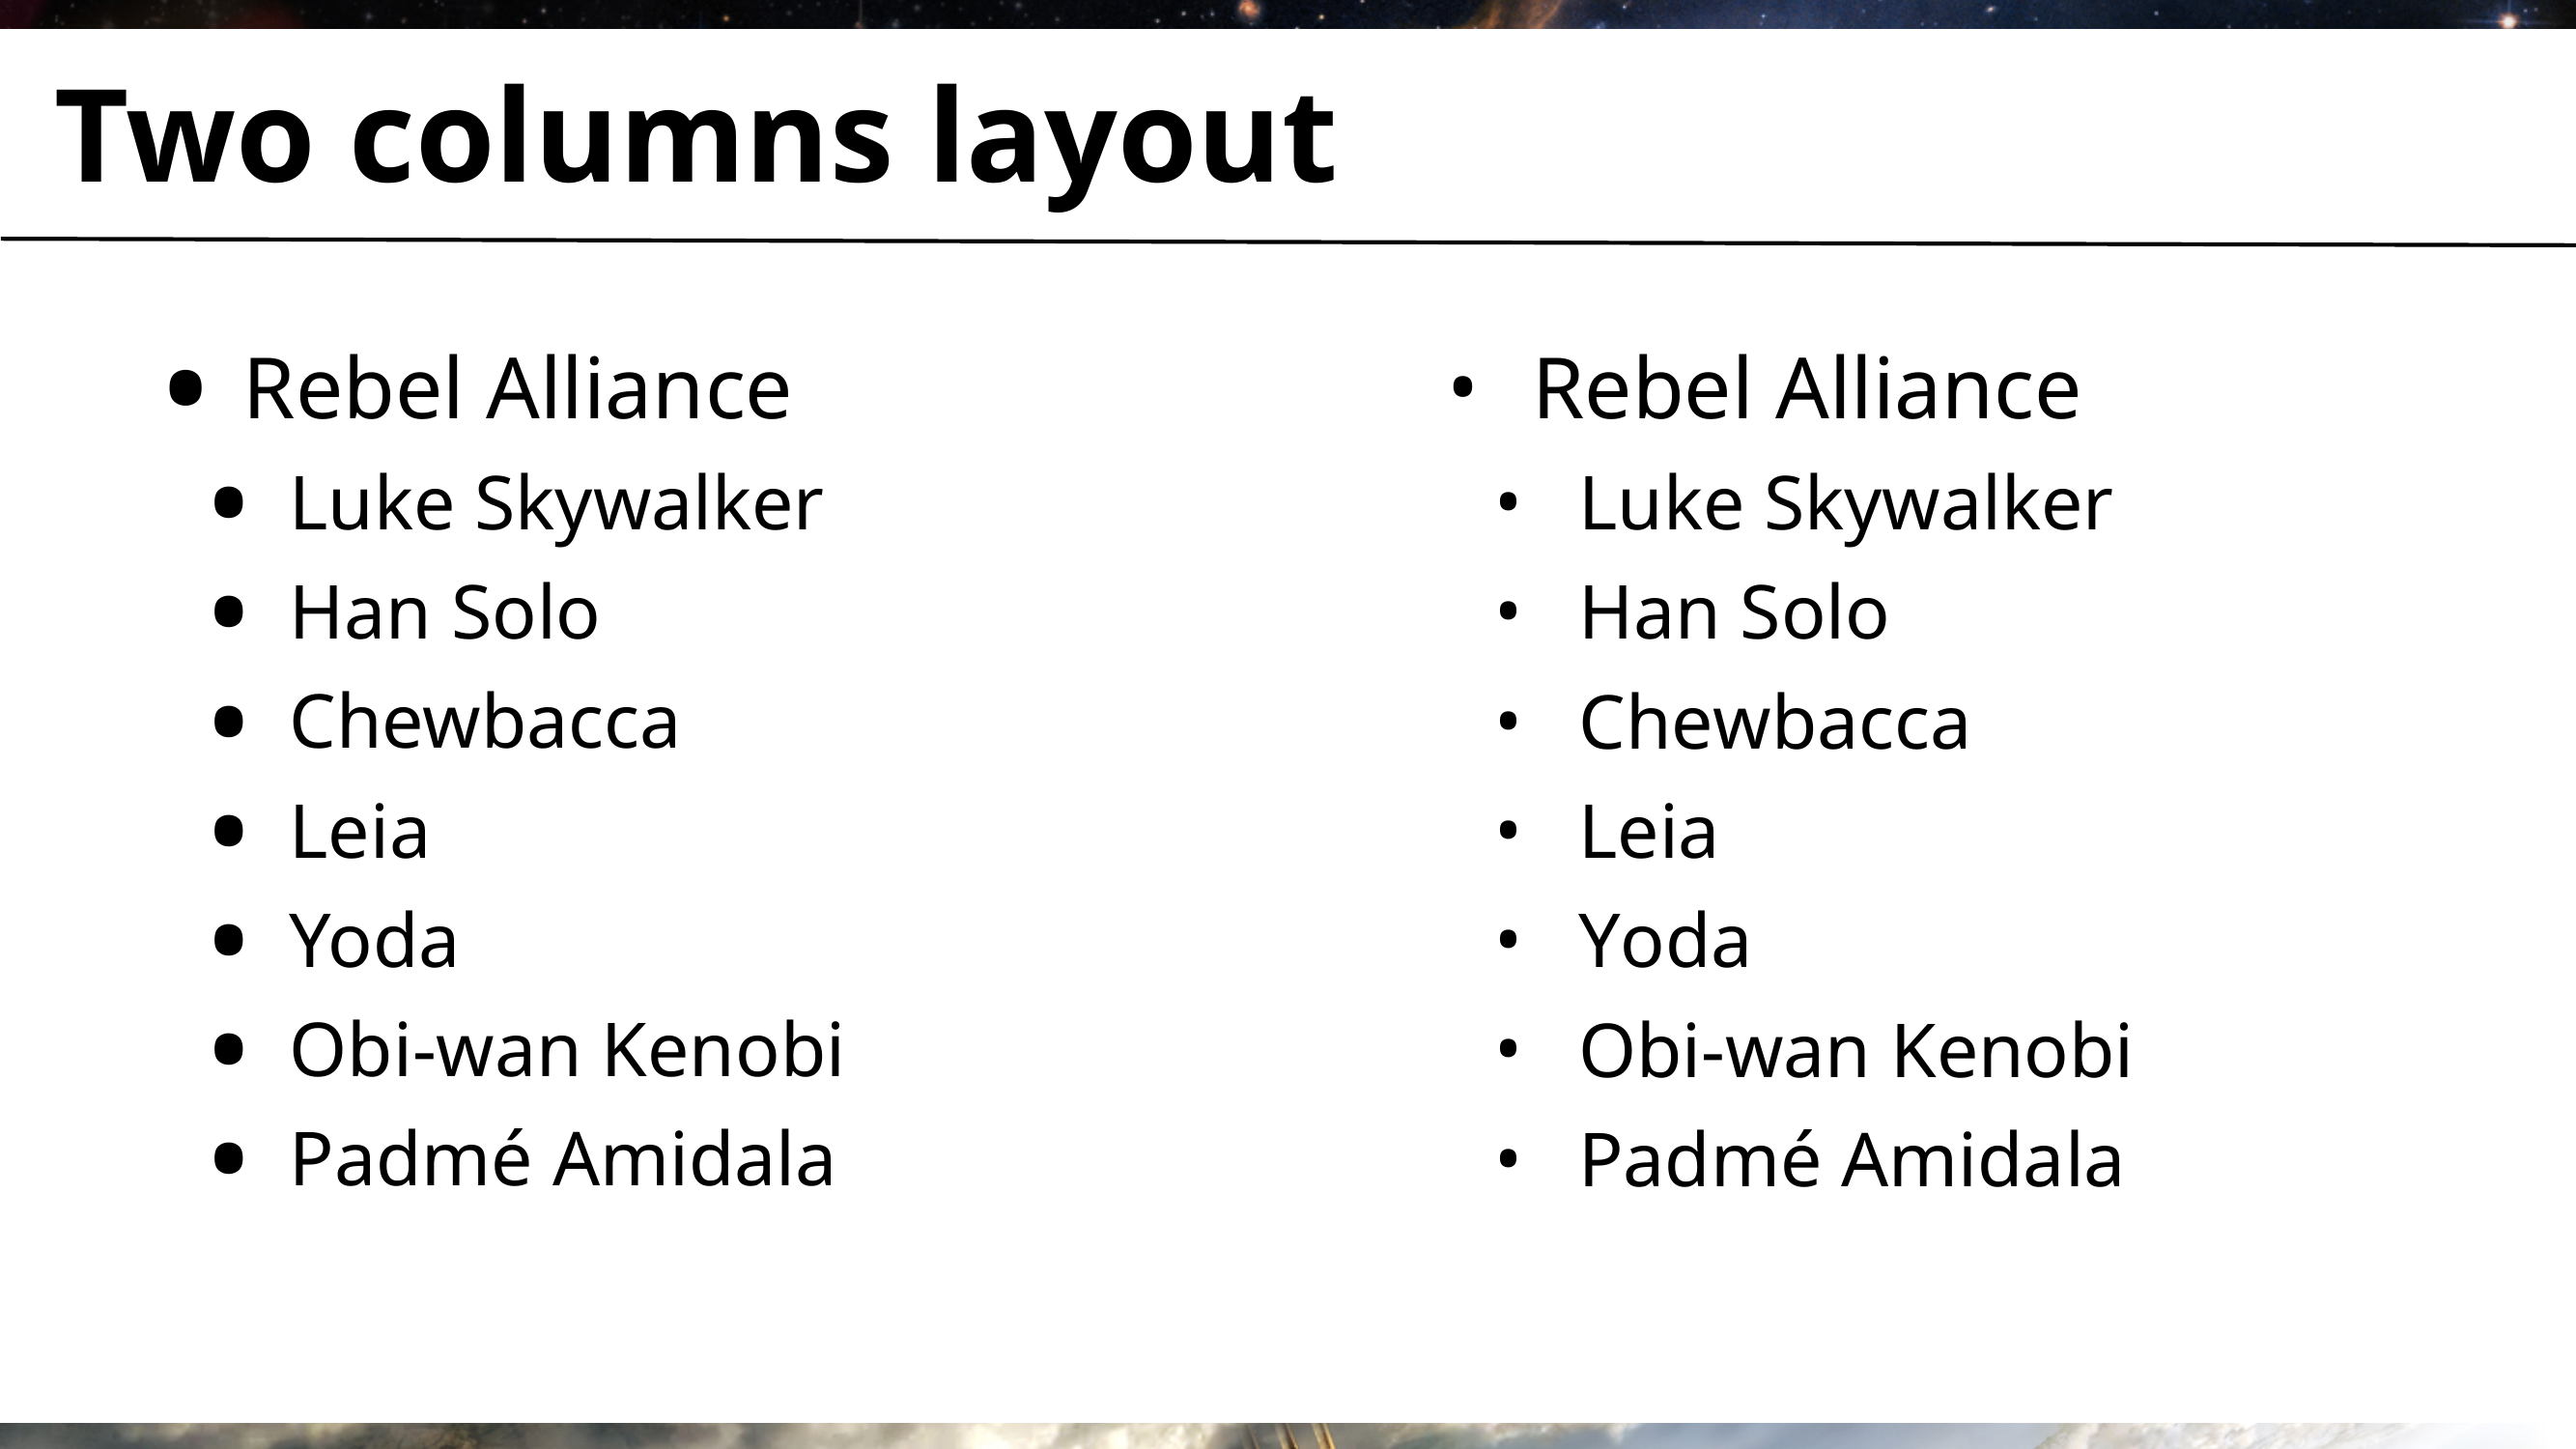

# Two columns layout
Rebel Alliance
Luke Skywalker
Han Solo
Chewbacca
Leia
Yoda
Obi-wan Kenobi
Padmé Amidala
Rebel Alliance
Luke Skywalker
Han Solo
Chewbacca
Leia
Yoda
Obi-wan Kenobi
Padmé Amidala